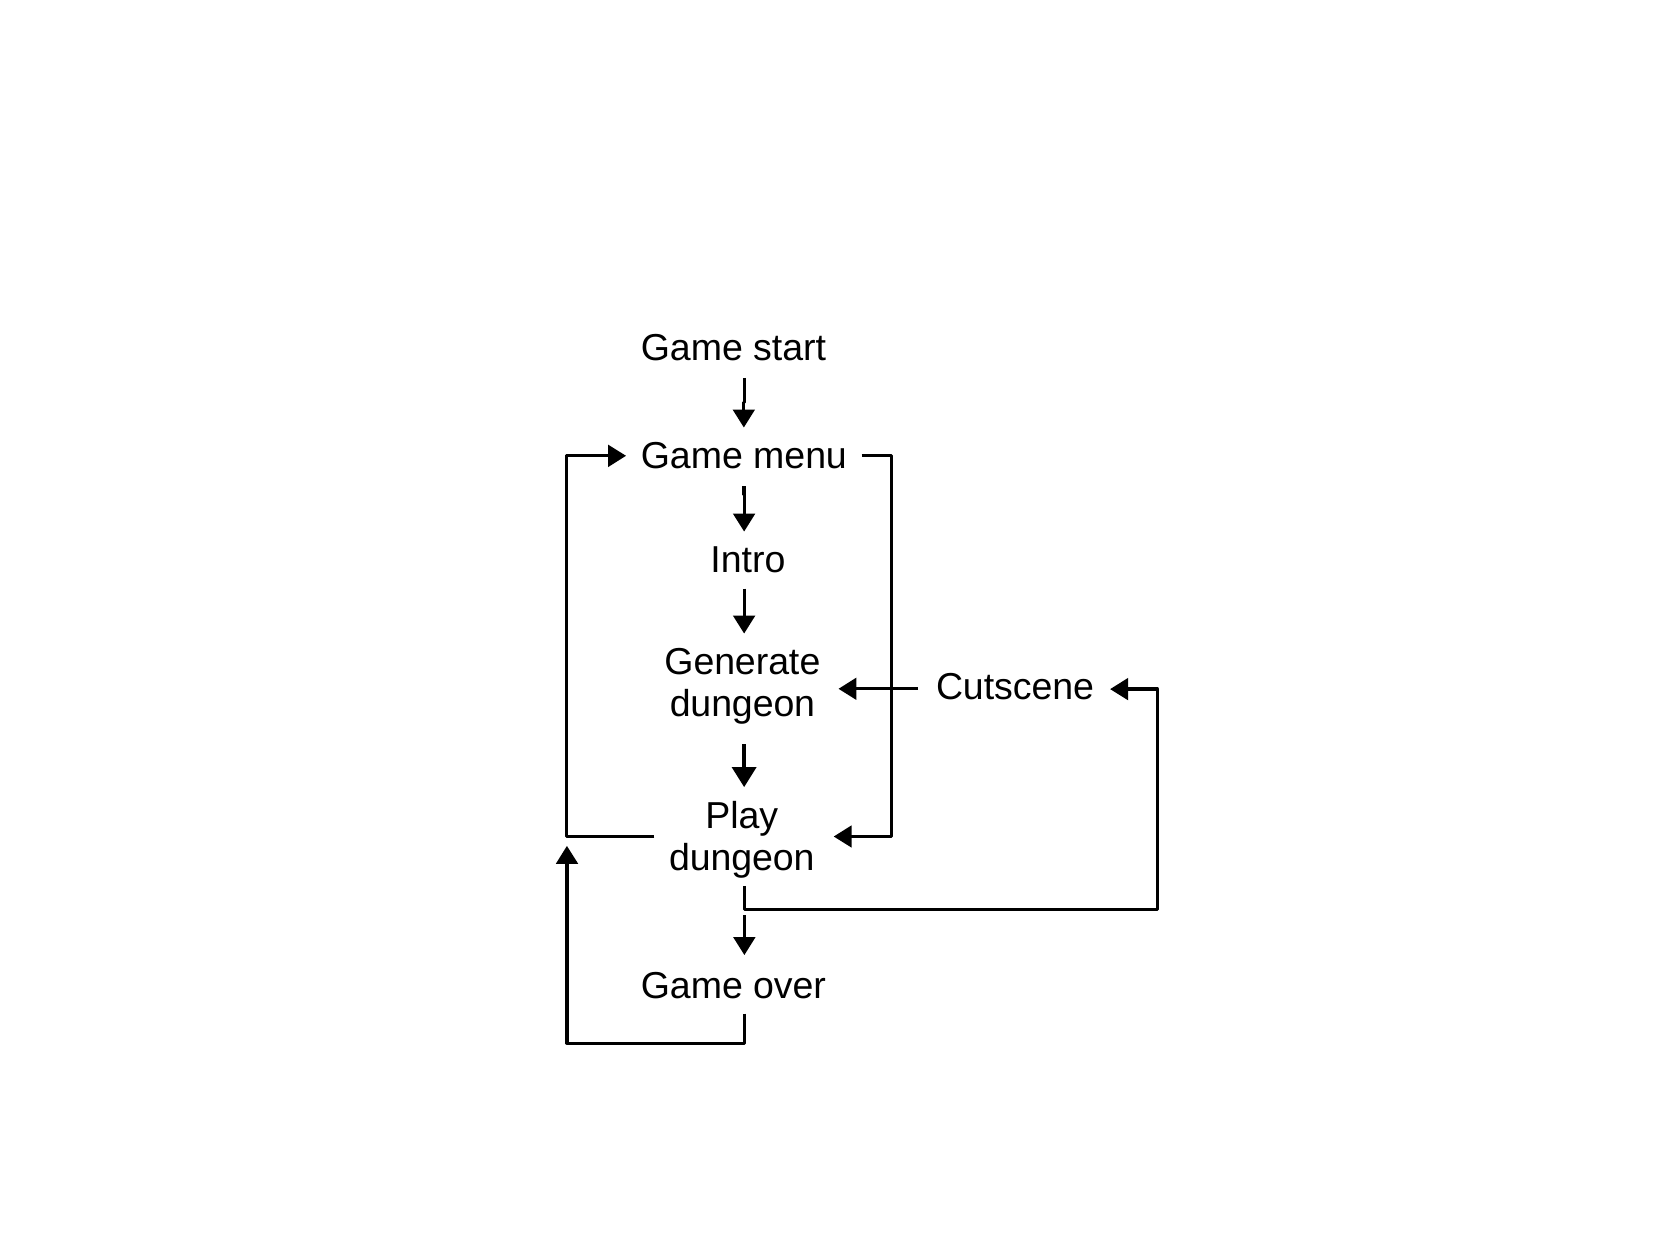

Game start
Game menu
 Intro
Generate
dungeon
Cutscene
Play
dungeon
Game over